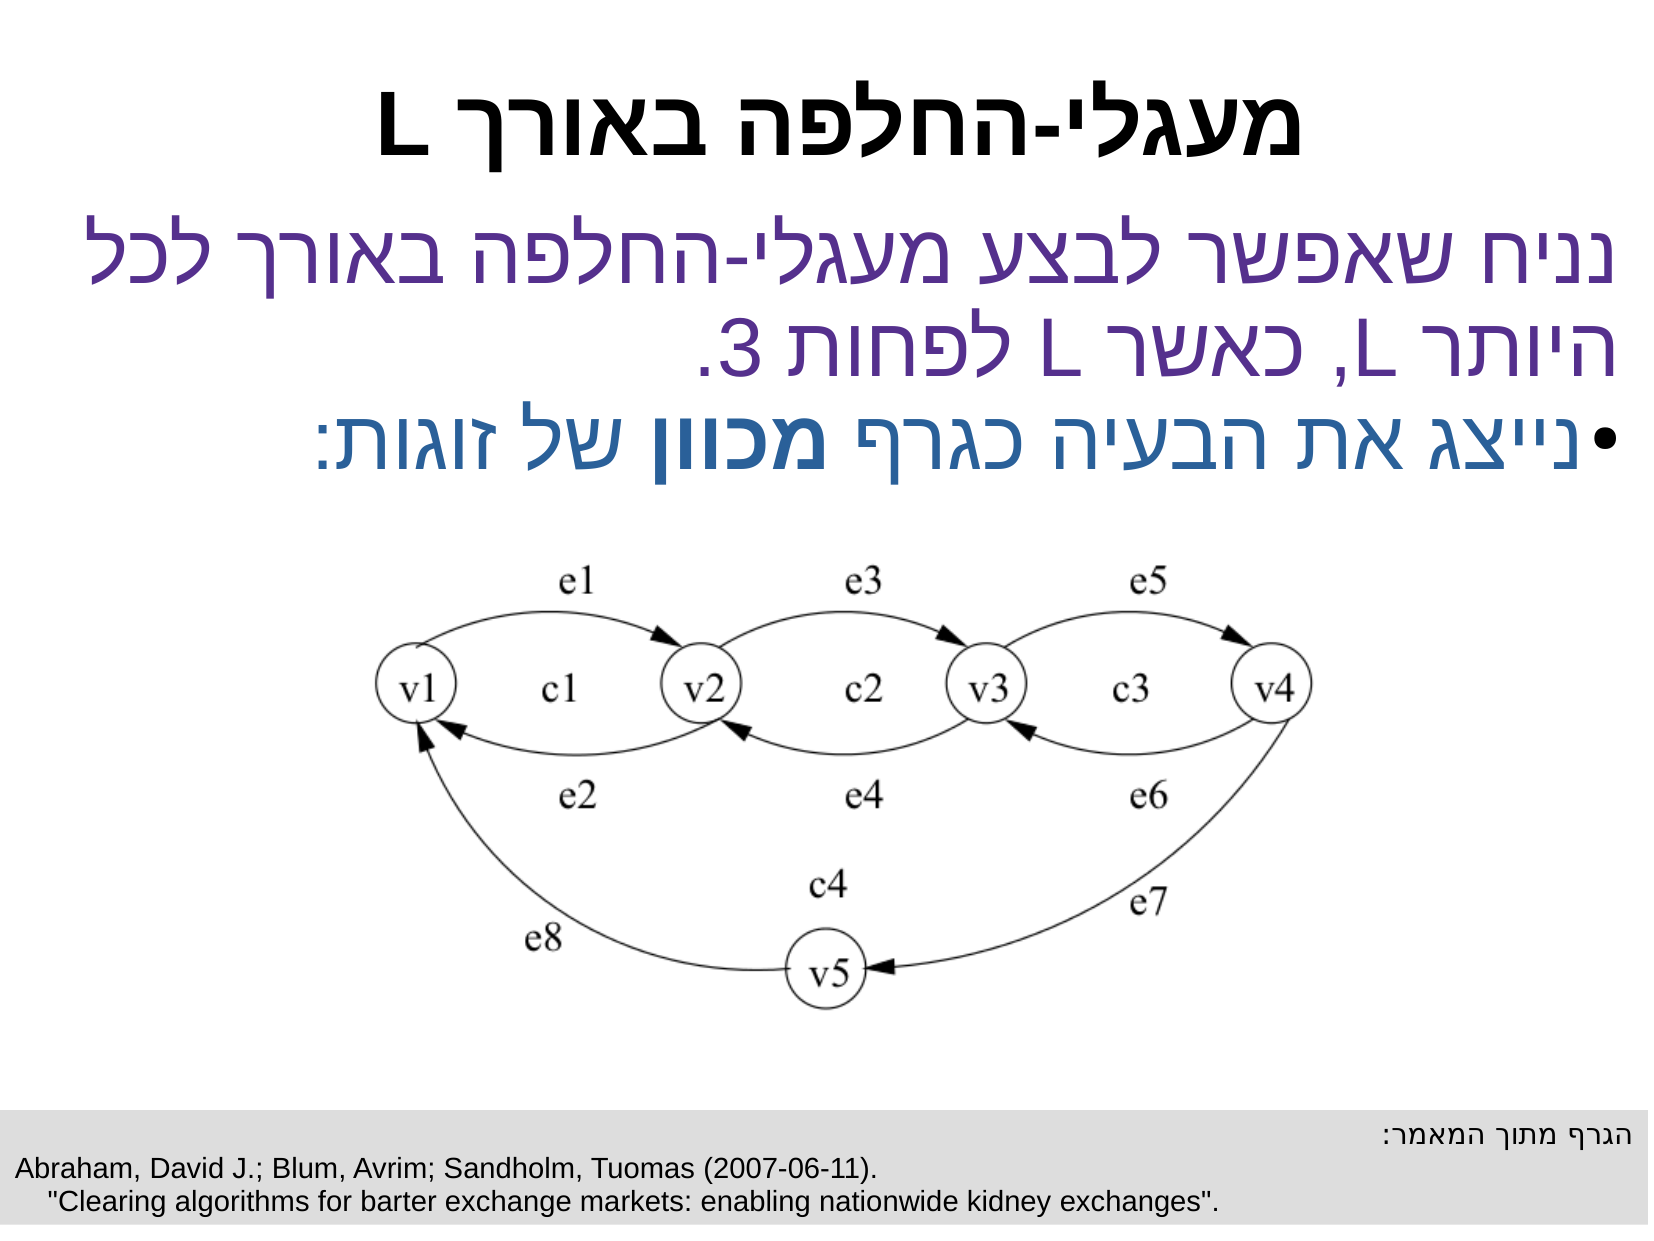

# מעגלי-החלפה באורך L
נניח שאפשר לבצע מעגלי-החלפה באורך לכל היותר L, כאשר L לפחות 3.
נייצג את הבעיה כגרף מכוון של זוגות:
הגרף מתוך המאמר:
Abraham, David J.; Blum, Avrim; Sandholm, Tuomas (2007-06-11).
 "Clearing algorithms for barter exchange markets: enabling nationwide kidney exchanges".